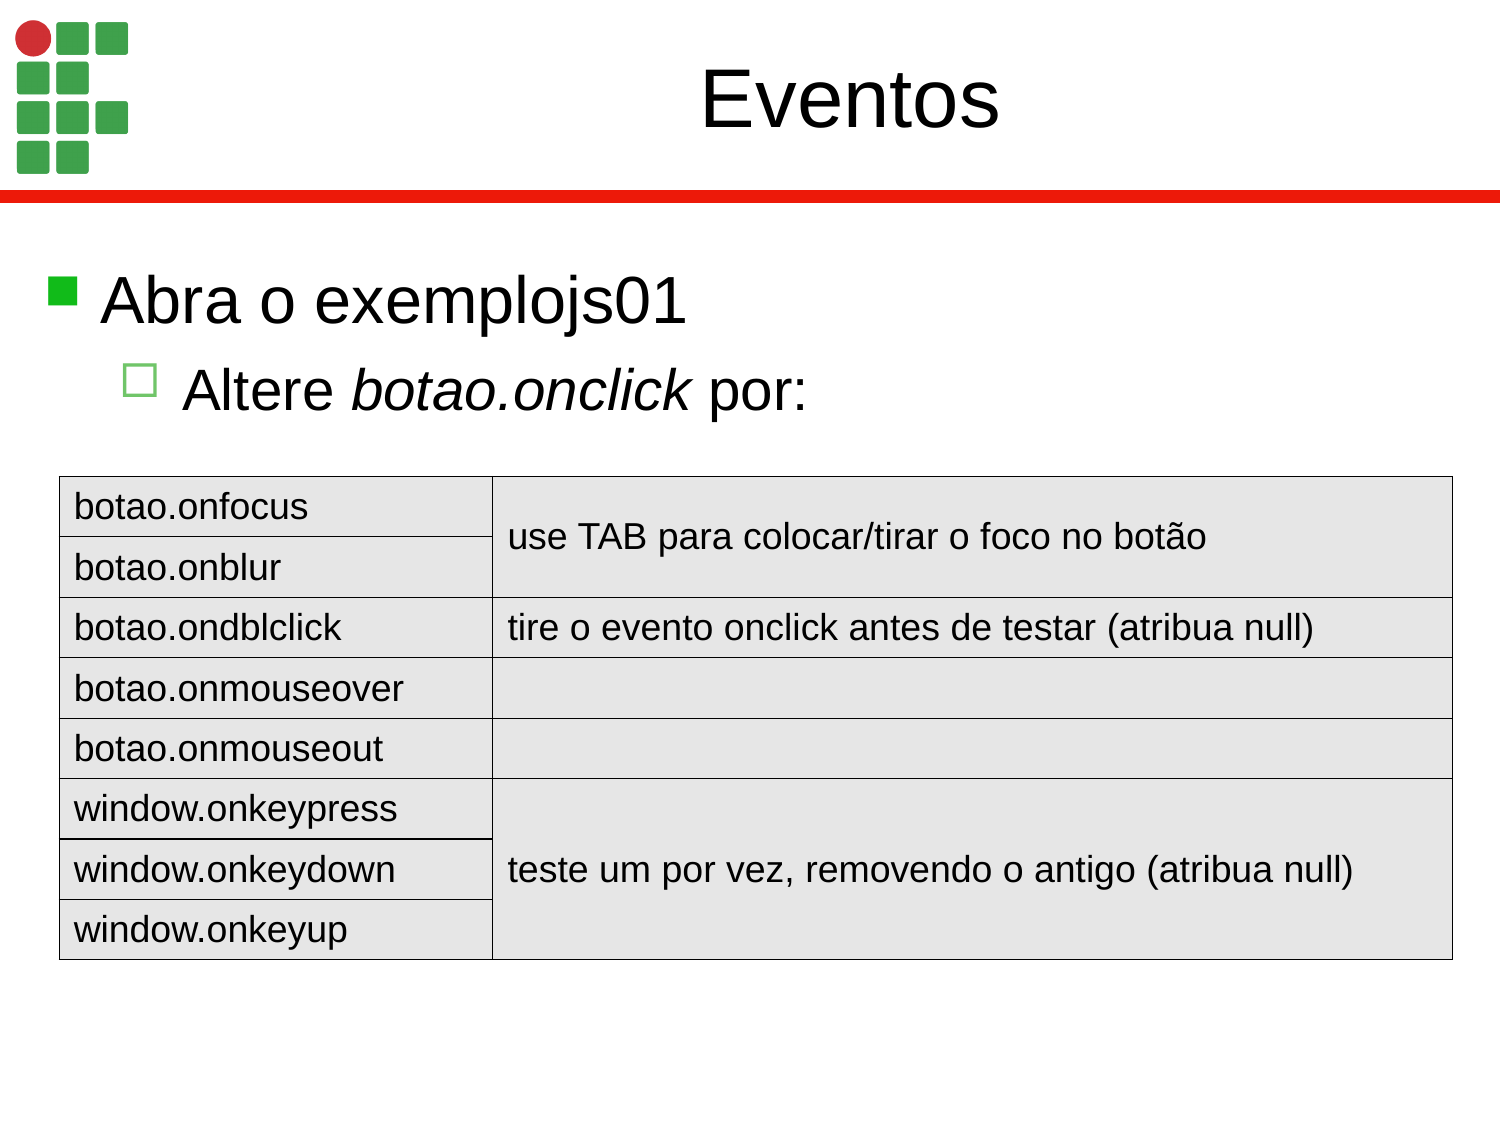

# Eventos
Abra o exemplojs01
 Altere botao.onclick por:
| botao.onfocus | use TAB para colocar/tirar o foco no botão |
| --- | --- |
| botao.onblur | |
| botao.ondblclick | tire o evento onclick antes de testar (atribua null) |
| botao.onmouseover | |
| botao.onmouseout | |
| window.onkeypress | teste um por vez, removendo o antigo (atribua null) |
| window.onkeydown | |
| window.onkeyup | |